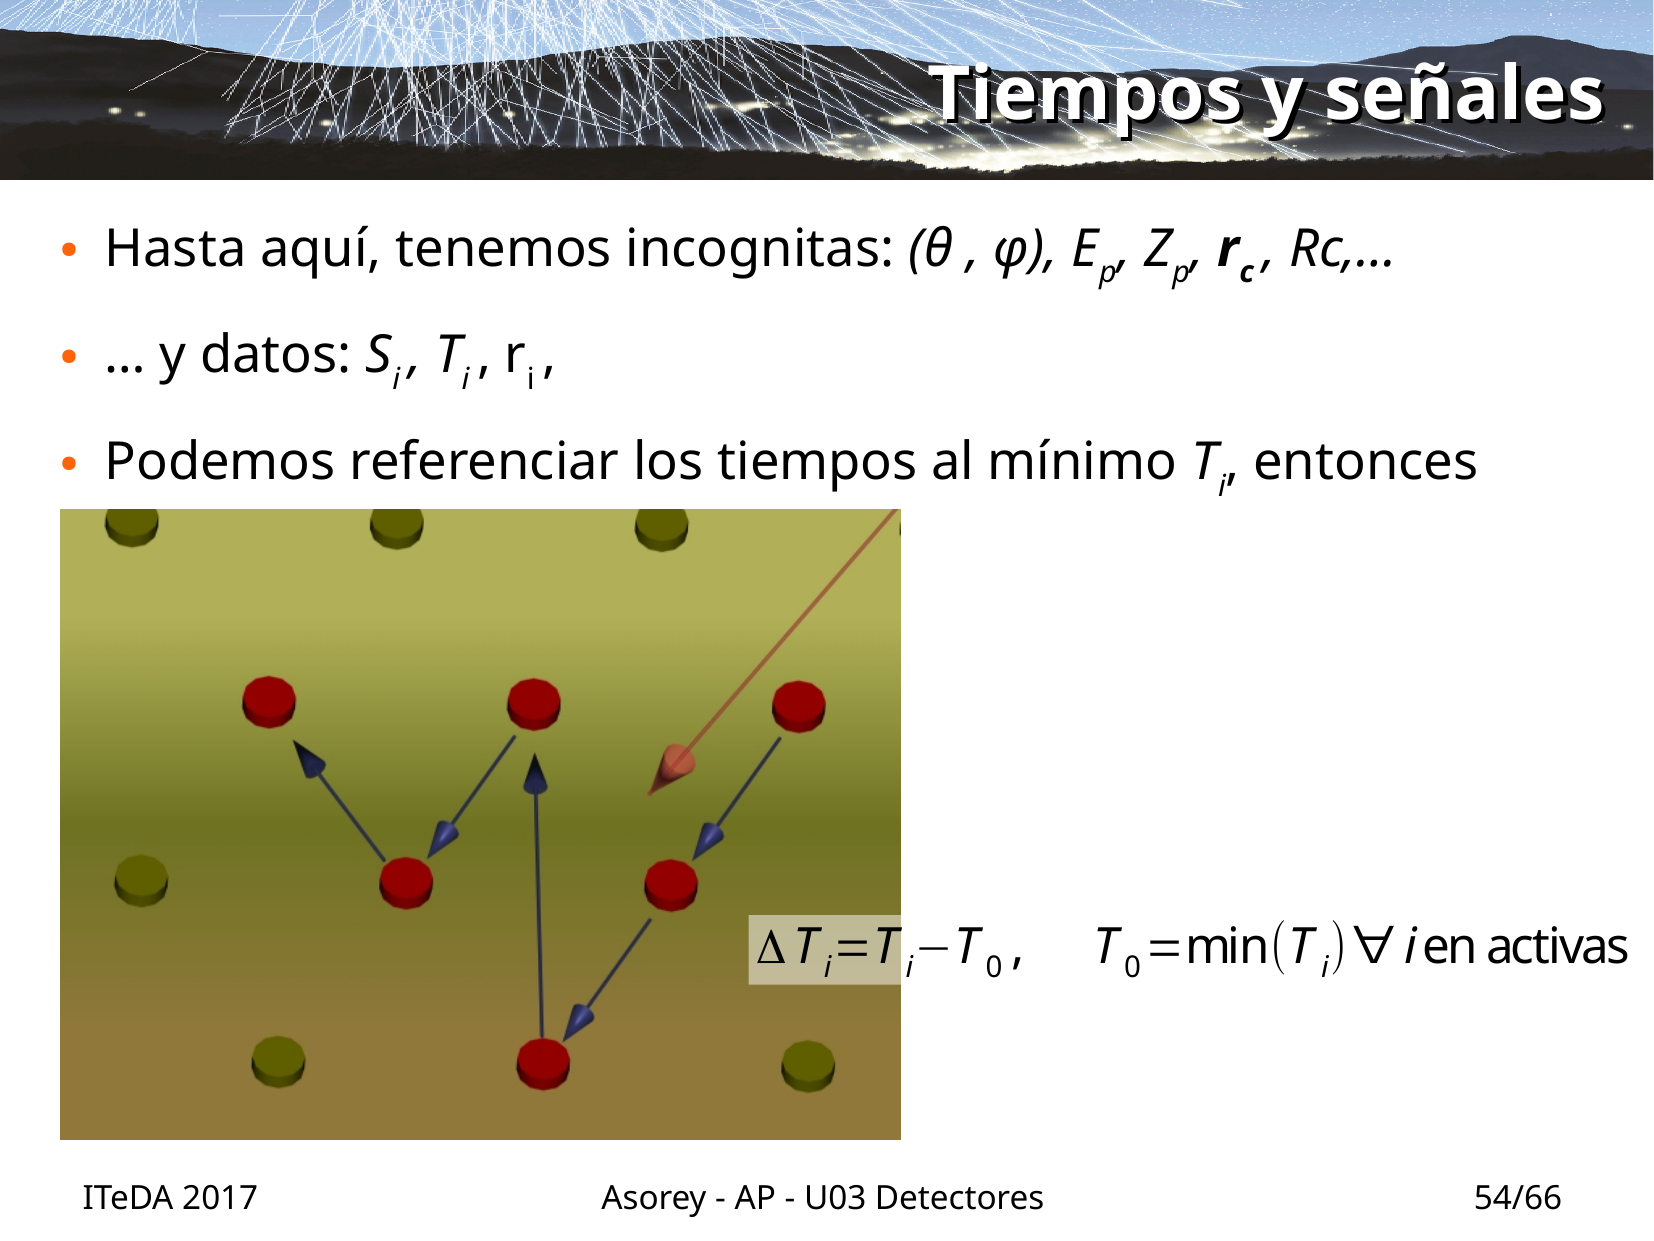

# Tiempos y señales
Hasta aquí, tenemos incognitas: (θ , φ), Ep, Zp, rc , Rc,…
… y datos: Si , Ti , ri ,
Podemos referenciar los tiempos al mínimo Ti, entonces
ITeDA 2017
Asorey - AP - U03 Detectores
54